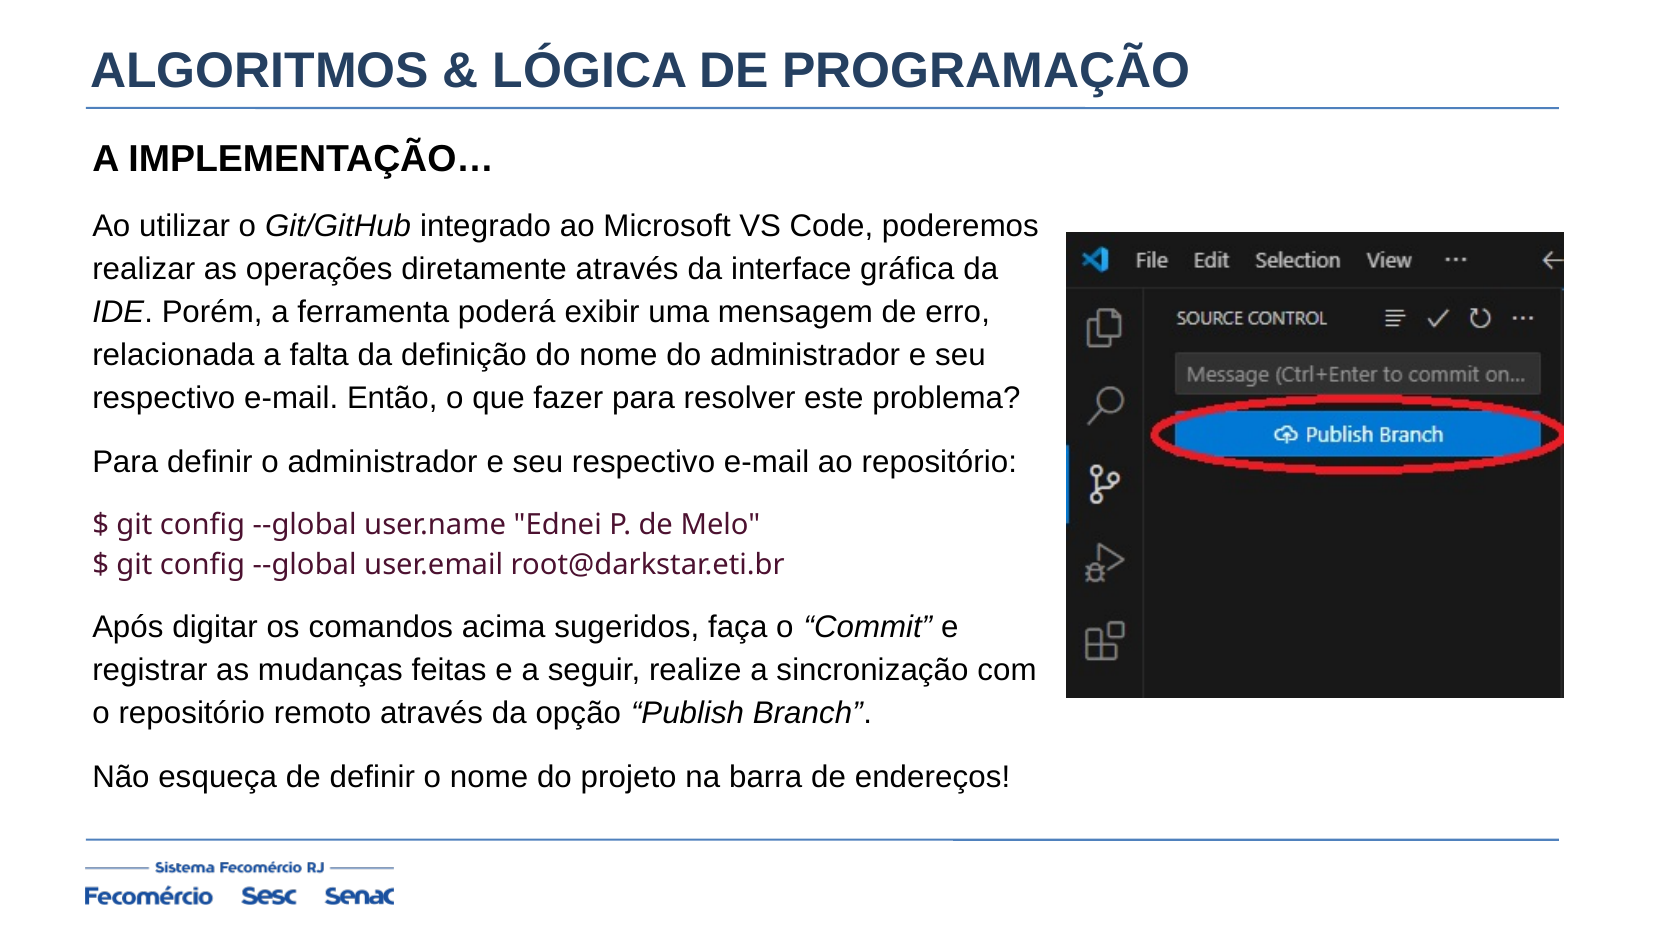

ALGORITMOS & LÓGICA DE PROGRAMAÇÃO
A IMPLEMENTAÇÃO…
Ao utilizar o Git/GitHub integrado ao Microsoft VS Code, poderemos realizar as operações diretamente através da interface gráfica da IDE. Porém, a ferramenta poderá exibir uma mensagem de erro, relacionada a falta da definição do nome do administrador e seu respectivo e-mail. Então, o que fazer para resolver este problema?
Para definir o administrador e seu respectivo e-mail ao repositório:
$ git config --global user.name "Ednei P. de Melo"
$ git config --global user.email root@darkstar.eti.br
Após digitar os comandos acima sugeridos, faça o “Commit” e registrar as mudanças feitas e a seguir, realize a sincronização com o repositório remoto através da opção “Publish Branch”.
Não esqueça de definir o nome do projeto na barra de endereços!